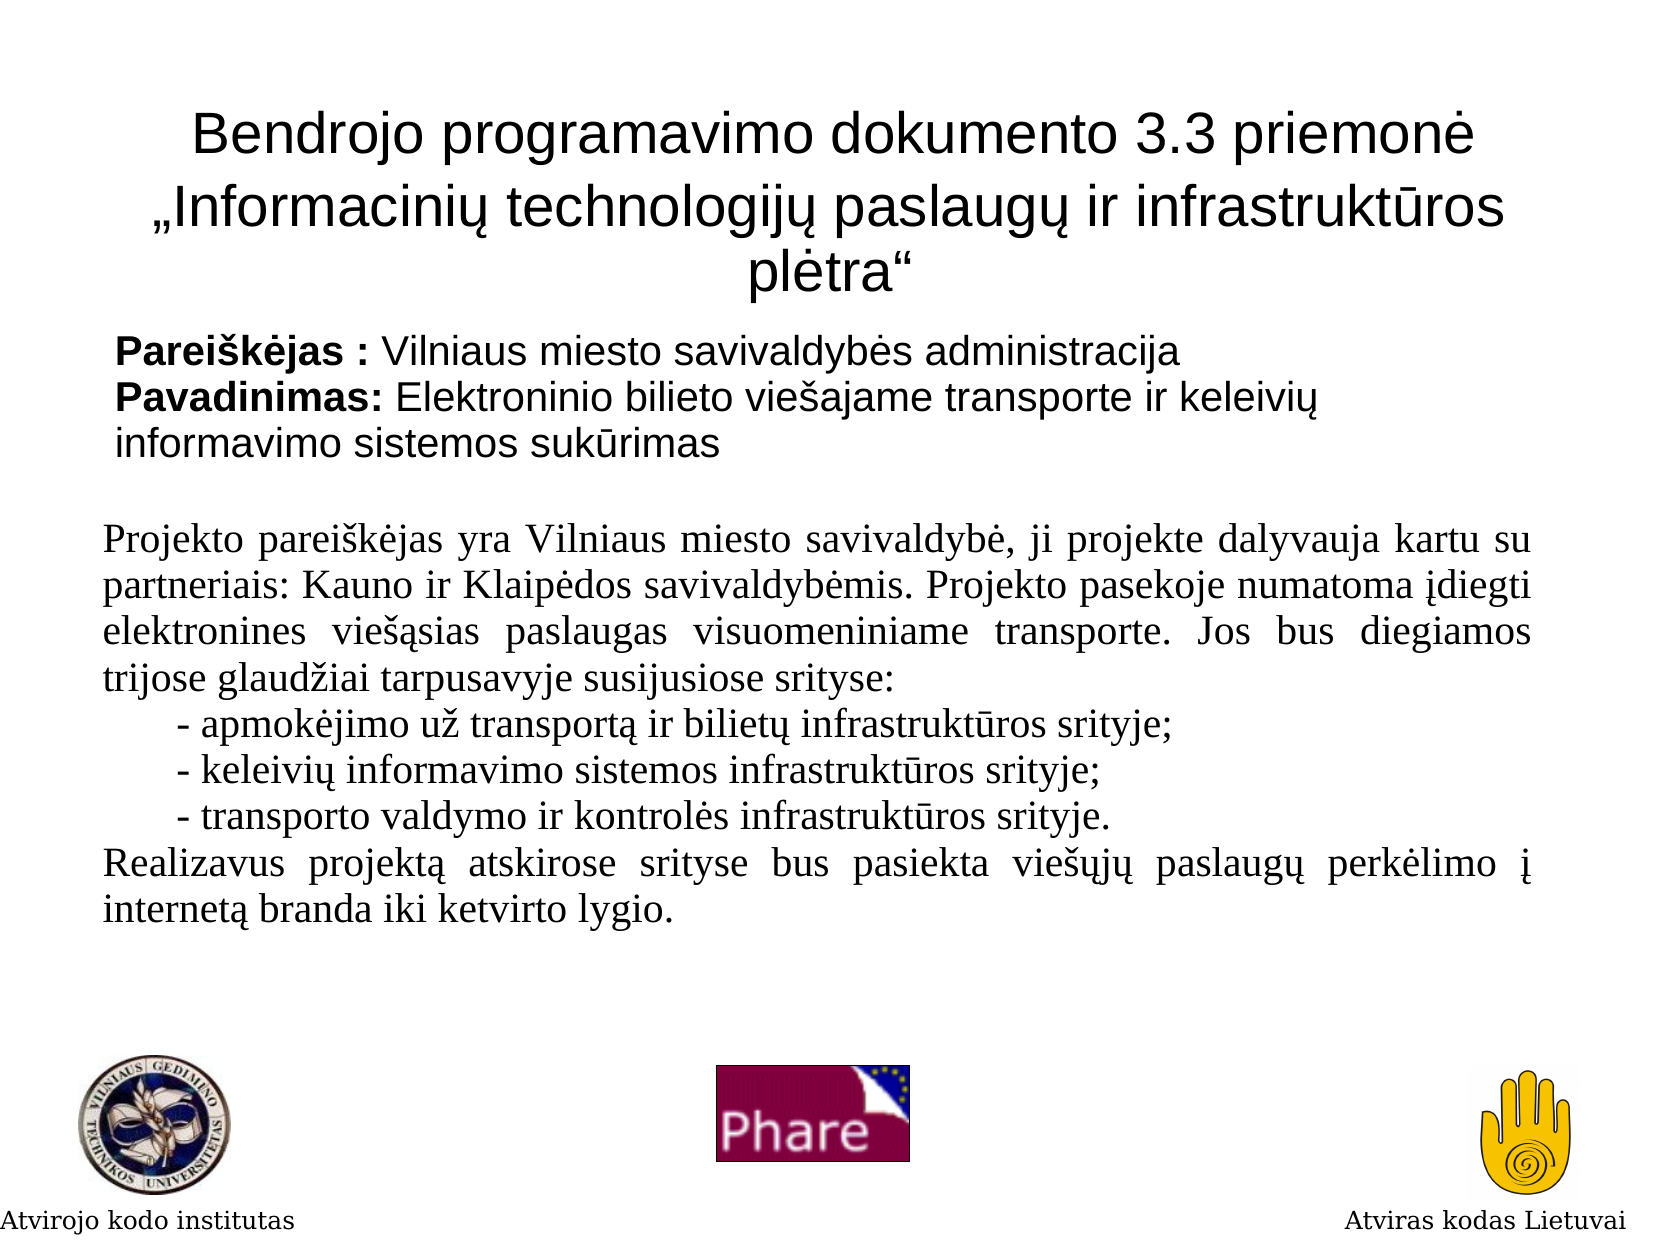

# Bendrojo programavimo dokumento 3.3 priemonė „Informacinių technologijų paslaugų ir infrastruktūros plėtra“
Pareiškėjas : Vilniaus miesto savivaldybės administracija
Pavadinimas: Elektroninio bilieto viešajame transporte ir keleivių informavimo sistemos sukūrimas
Projekto pareiškėjas yra Vilniaus miesto savivaldybė, ji projekte dalyvauja kartu su partneriais: Kauno ir Klaipėdos savivaldybėmis. Projekto pasekoje numatoma įdiegti elektronines viešąsias paslaugas visuomeniniame transporte. Jos bus diegiamos trijose glaudžiai tarpusavyje susijusiose srityse:
	- apmokėjimo už transportą ir bilietų infrastruktūros srityje;
	- keleivių informavimo sistemos infrastruktūros srityje;
	- transporto valdymo ir kontrolės infrastruktūros srityje.
Realizavus projektą atskirose srityse bus pasiekta viešųjų paslaugų perkėlimo į internetą branda iki ketvirto lygio.
Atvirojo kodo institutas
Atviras kodas Lietuvai